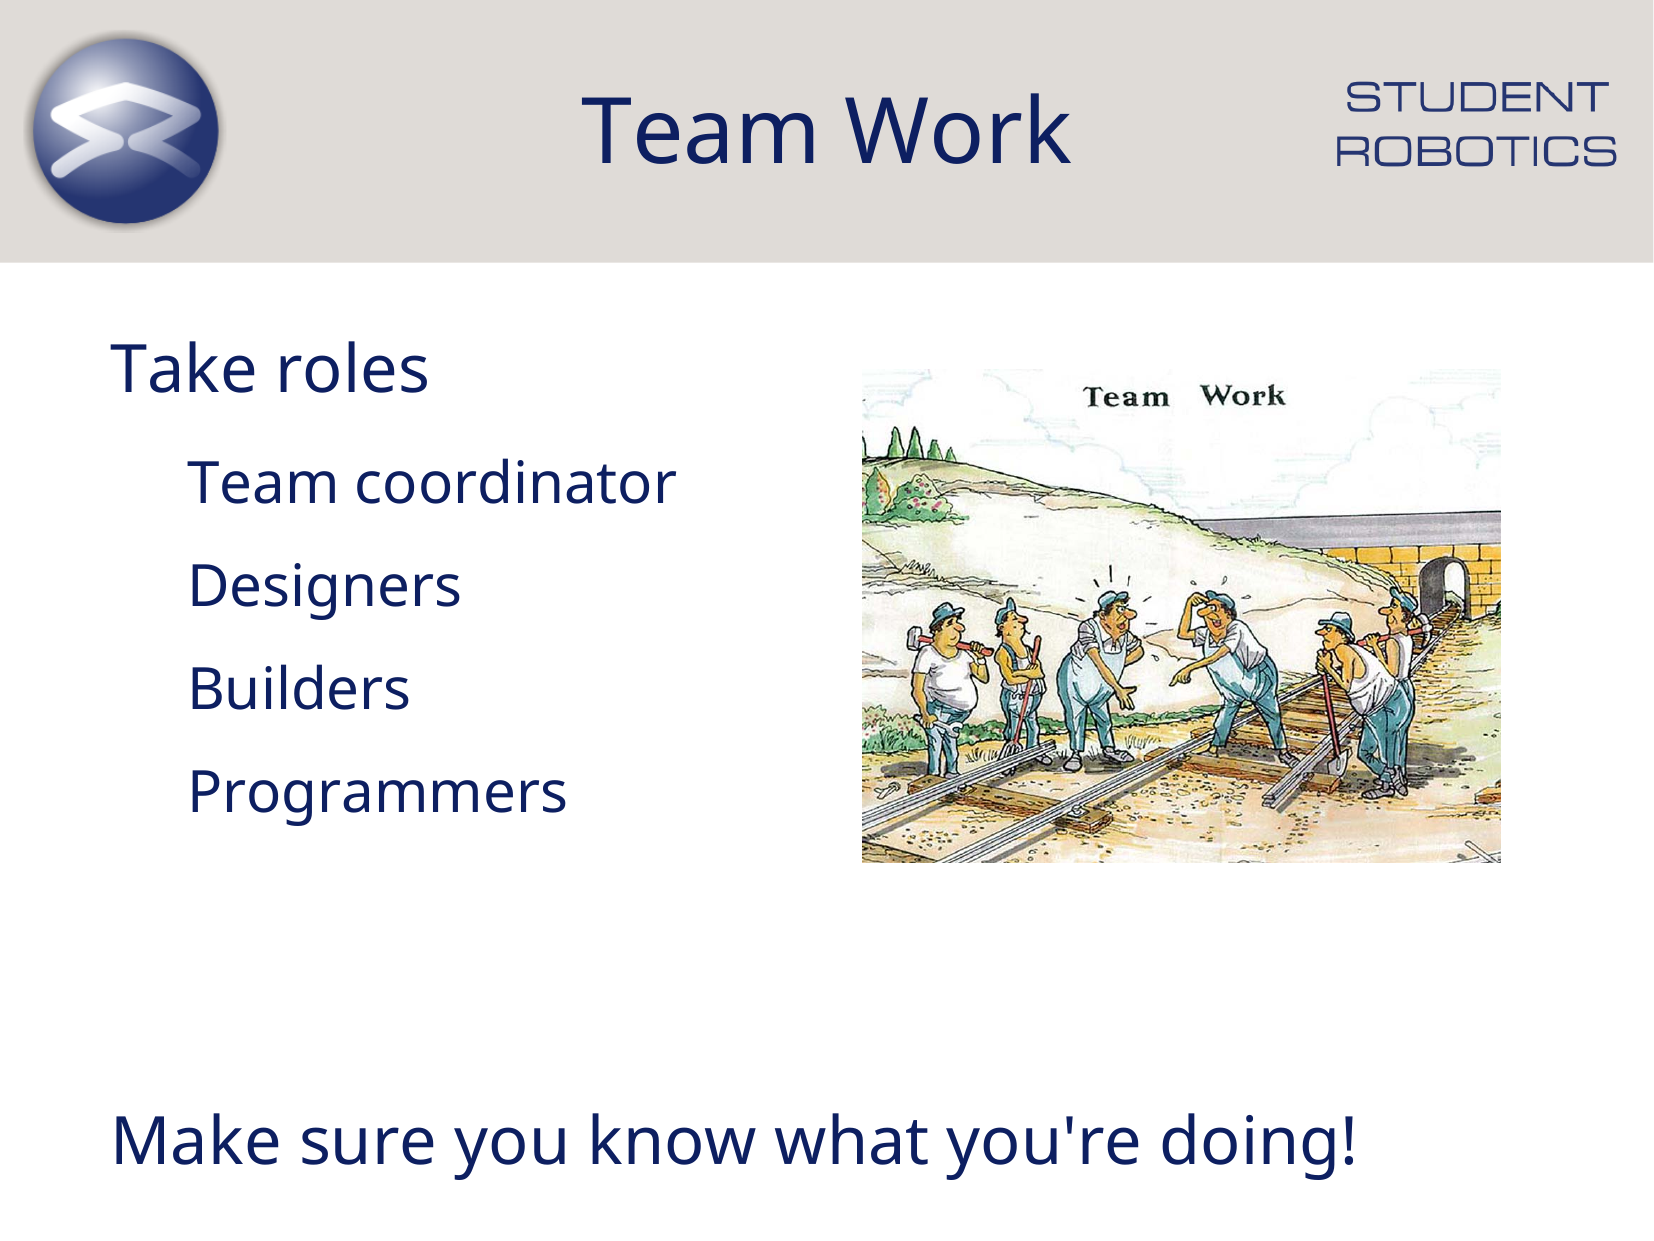

# Team Work
Take roles
Team coordinator
Designers
Builders
Programmers
Make sure you know what you're doing!